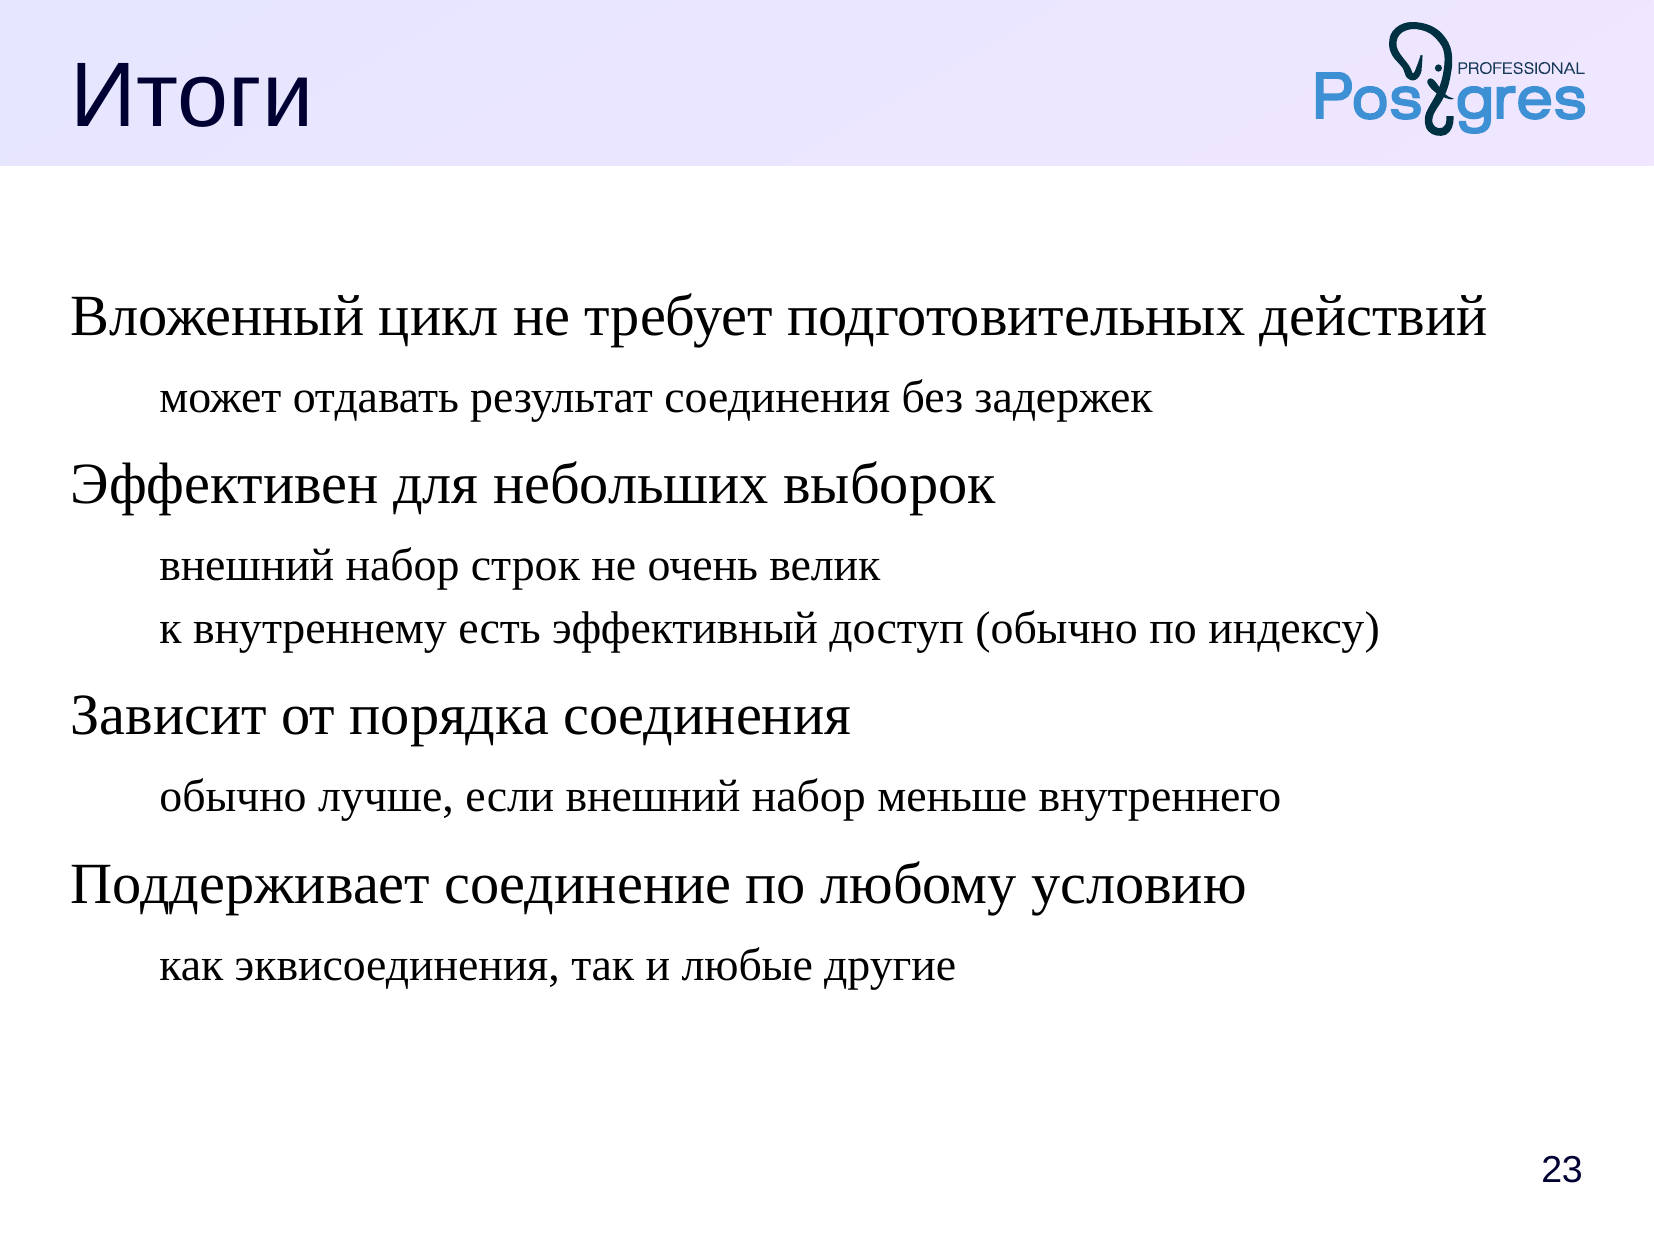

# Итоги
Вложенный цикл не требует подготовительных действий
может отдавать результат соединения без задержек
Эффективен для небольших выборок
внешний набор строк не очень велик
к внутреннему есть эффективный доступ (обычно по индексу)
Зависит от порядка соединения
обычно лучше, если внешний набор меньше внутреннего
Поддерживает соединение по любому условию
как эквисоединения, так и любые другие